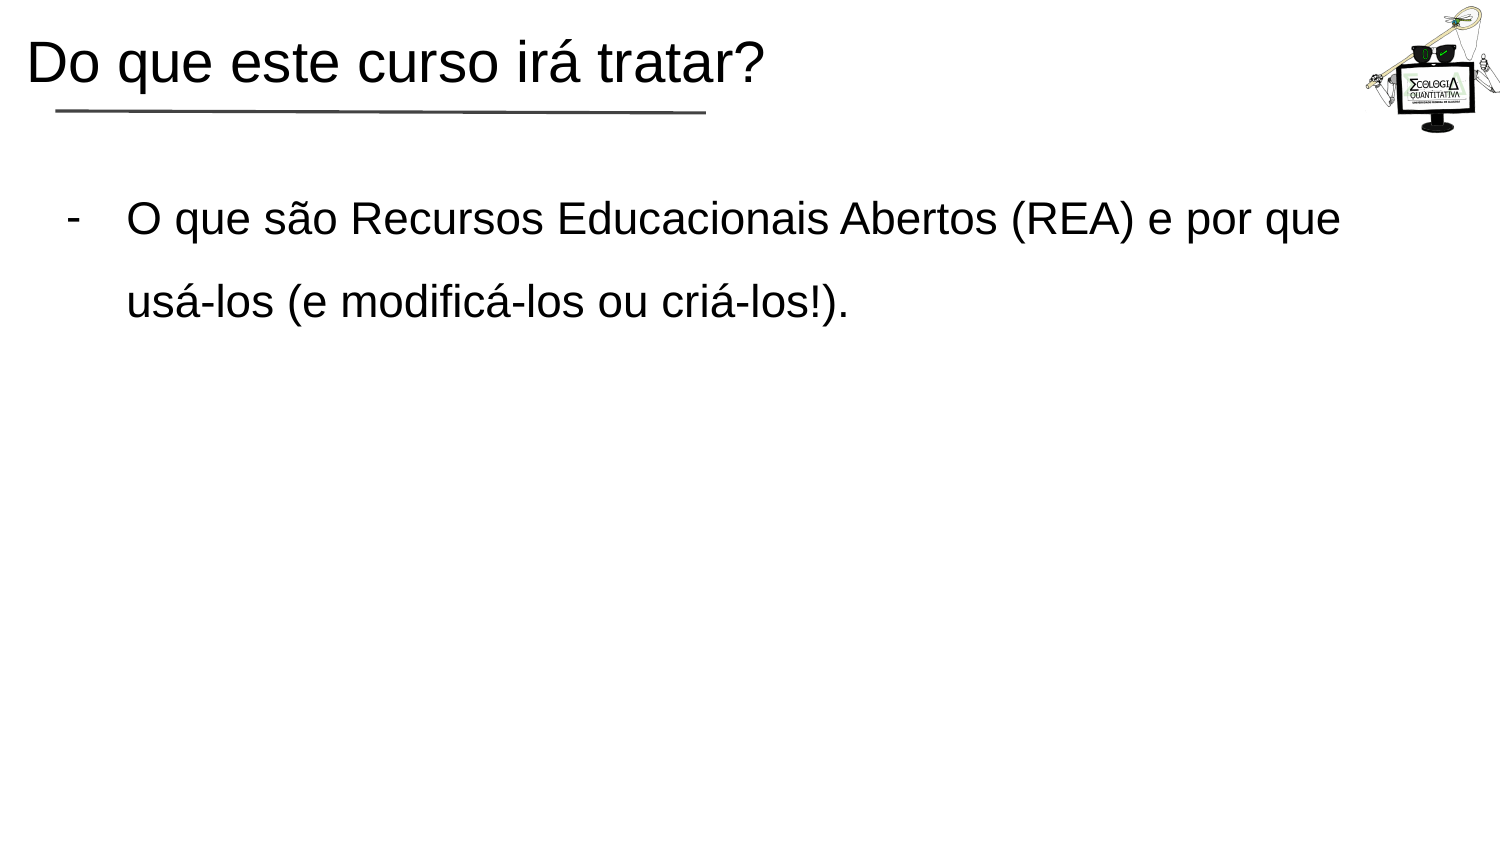

Do que este curso irá tratar?
O que são Recursos Educacionais Abertos (REA) e por que usá-los (e modificá-los ou criá-los!).